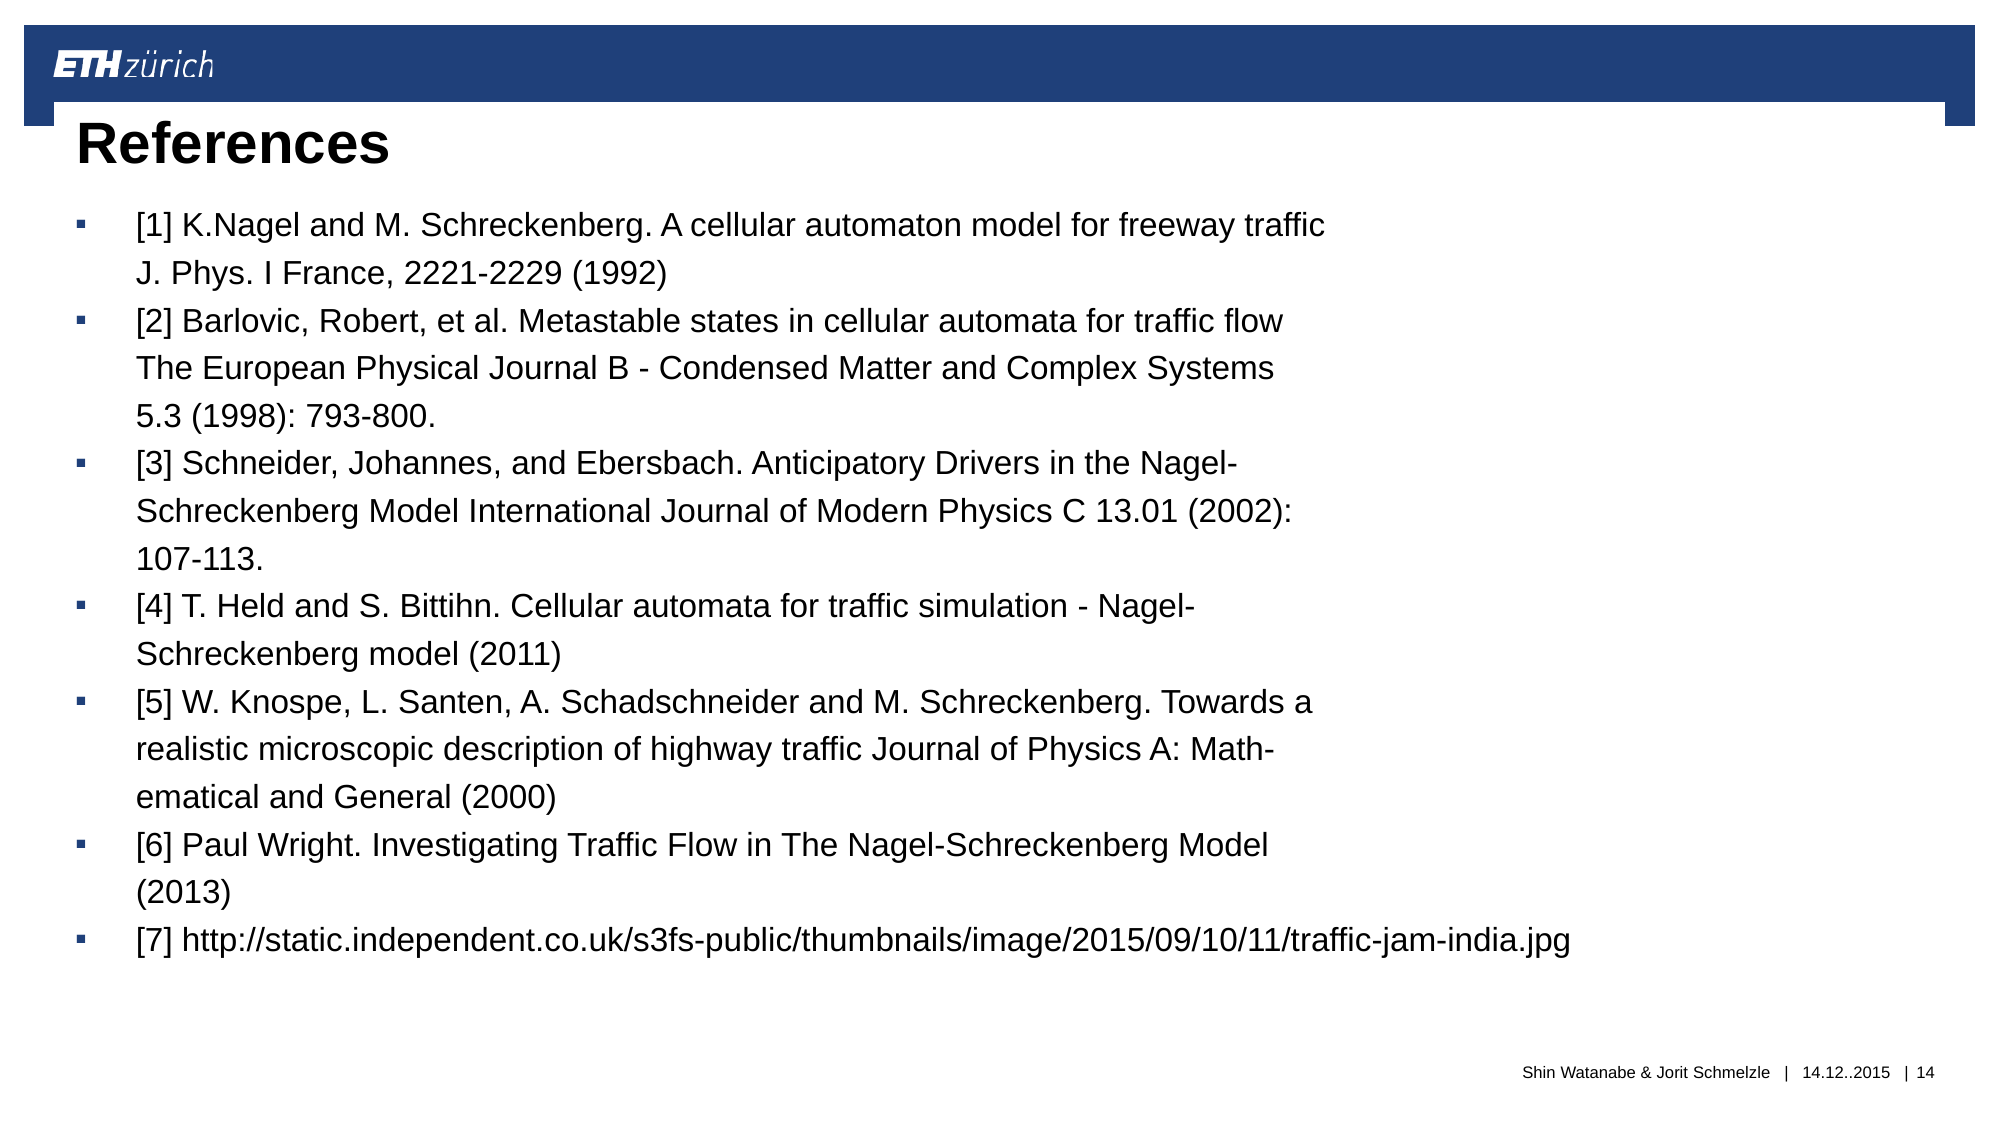

# References
[1] K.Nagel and M. Schreckenberg. A cellular automaton model for freeway traffic
J. Phys. I France, 2221-2229 (1992)
[2] Barlovic, Robert, et al. Metastable states in cellular automata for traffic flow
The European Physical Journal B - Condensed Matter and Complex Systems
5.3 (1998): 793-800.
[3] Schneider, Johannes, and Ebersbach. Anticipatory Drivers in the Nagel-
Schreckenberg Model International Journal of Modern Physics C 13.01 (2002):
107-113.
[4] T. Held and S. Bittihn. Cellular automata for traffic simulation - Nagel-
Schreckenberg model (2011)
[5] W. Knospe, L. Santen, A. Schadschneider and M. Schreckenberg. Towards a
realistic microscopic description of highway traffic Journal of Physics A: Math-
ematical and General (2000)
[6] Paul Wright. Investigating Traffic Flow in The Nagel-Schreckenberg Model
(2013)
[7] http://static.independent.co.uk/s3fs-public/thumbnails/image/2015/09/10/11/traffic-jam-india.jpg
First name Surname (edit via “View” > “Header & Footer”)
12.12.2014
14